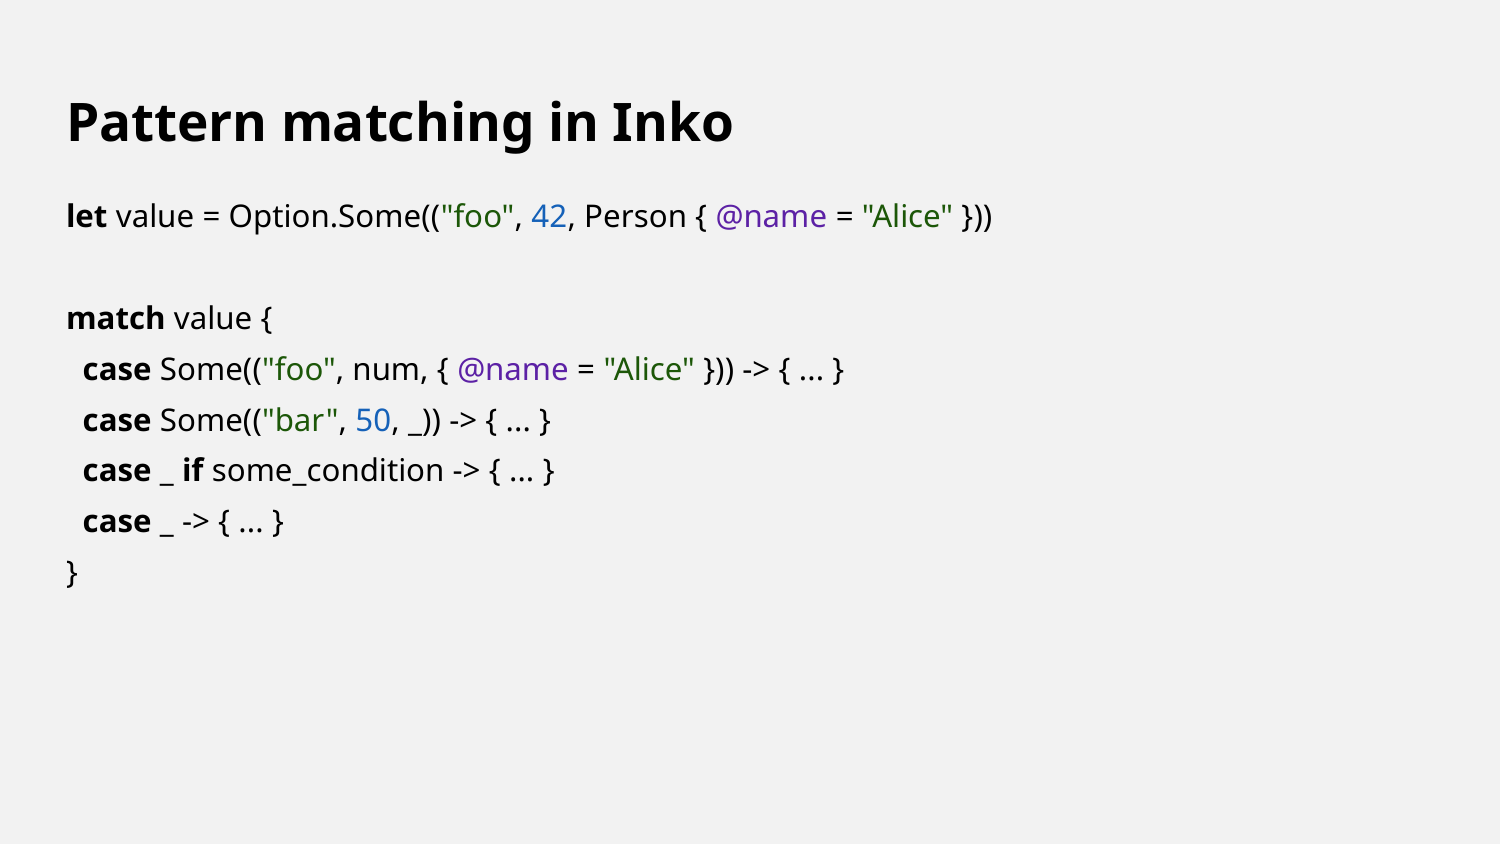

# Pattern matching in Inko
let value = Option.Some(("foo", 42, Person { @name = "Alice" }))
match value {
 case Some(("foo", num, { @name = "Alice" })) -> { ... }
 case Some(("bar", 50, _)) -> { ... }
 case _ if some_condition -> { ... }
 case _ -> { ... }
}